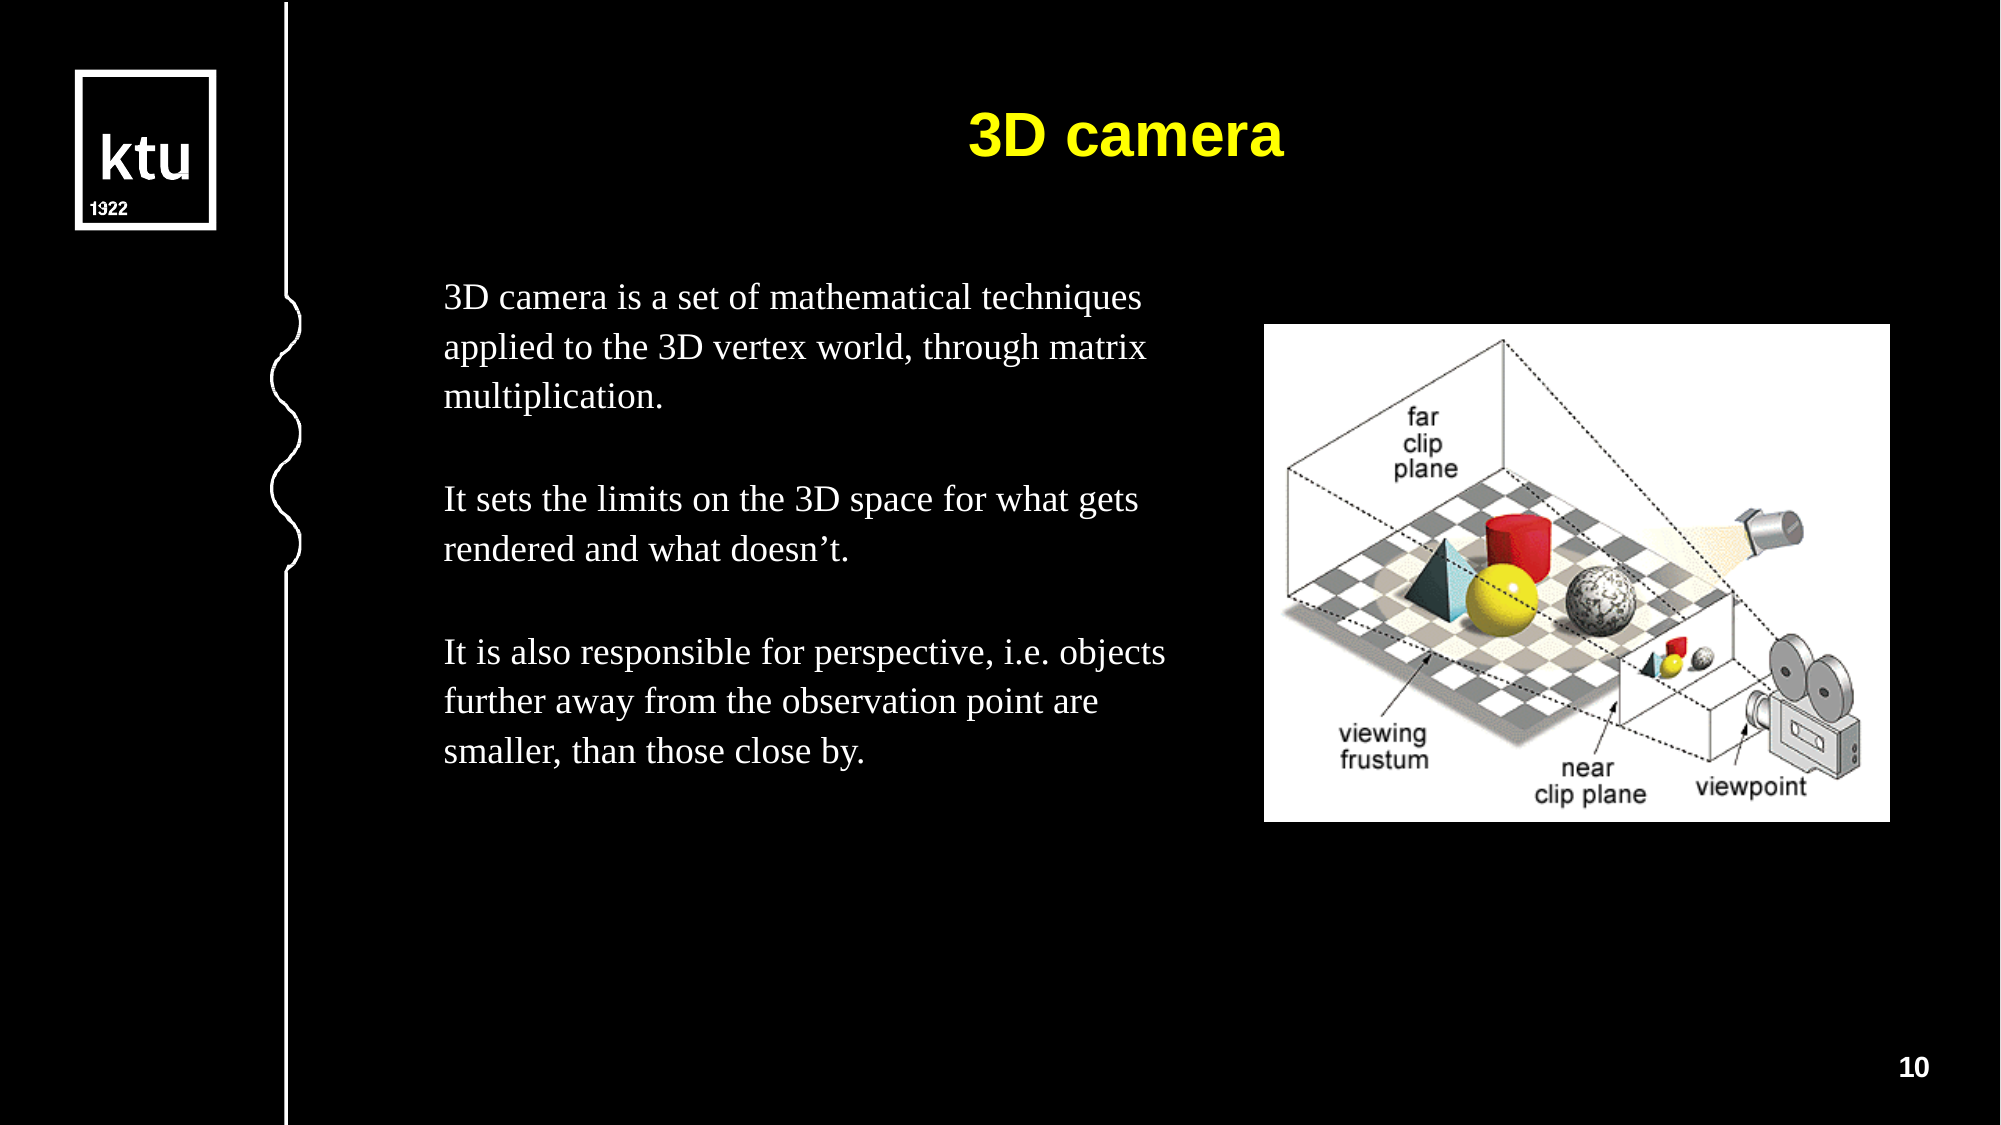

3D camera
# 3D camera is a set of mathematical techniques applied to the 3D vertex world, through matrix multiplication.
It sets the limits on the 3D space for what gets rendered and what doesn’t.
It is also responsible for perspective, i.e. objects further away from the observation point are smaller, than those close by.